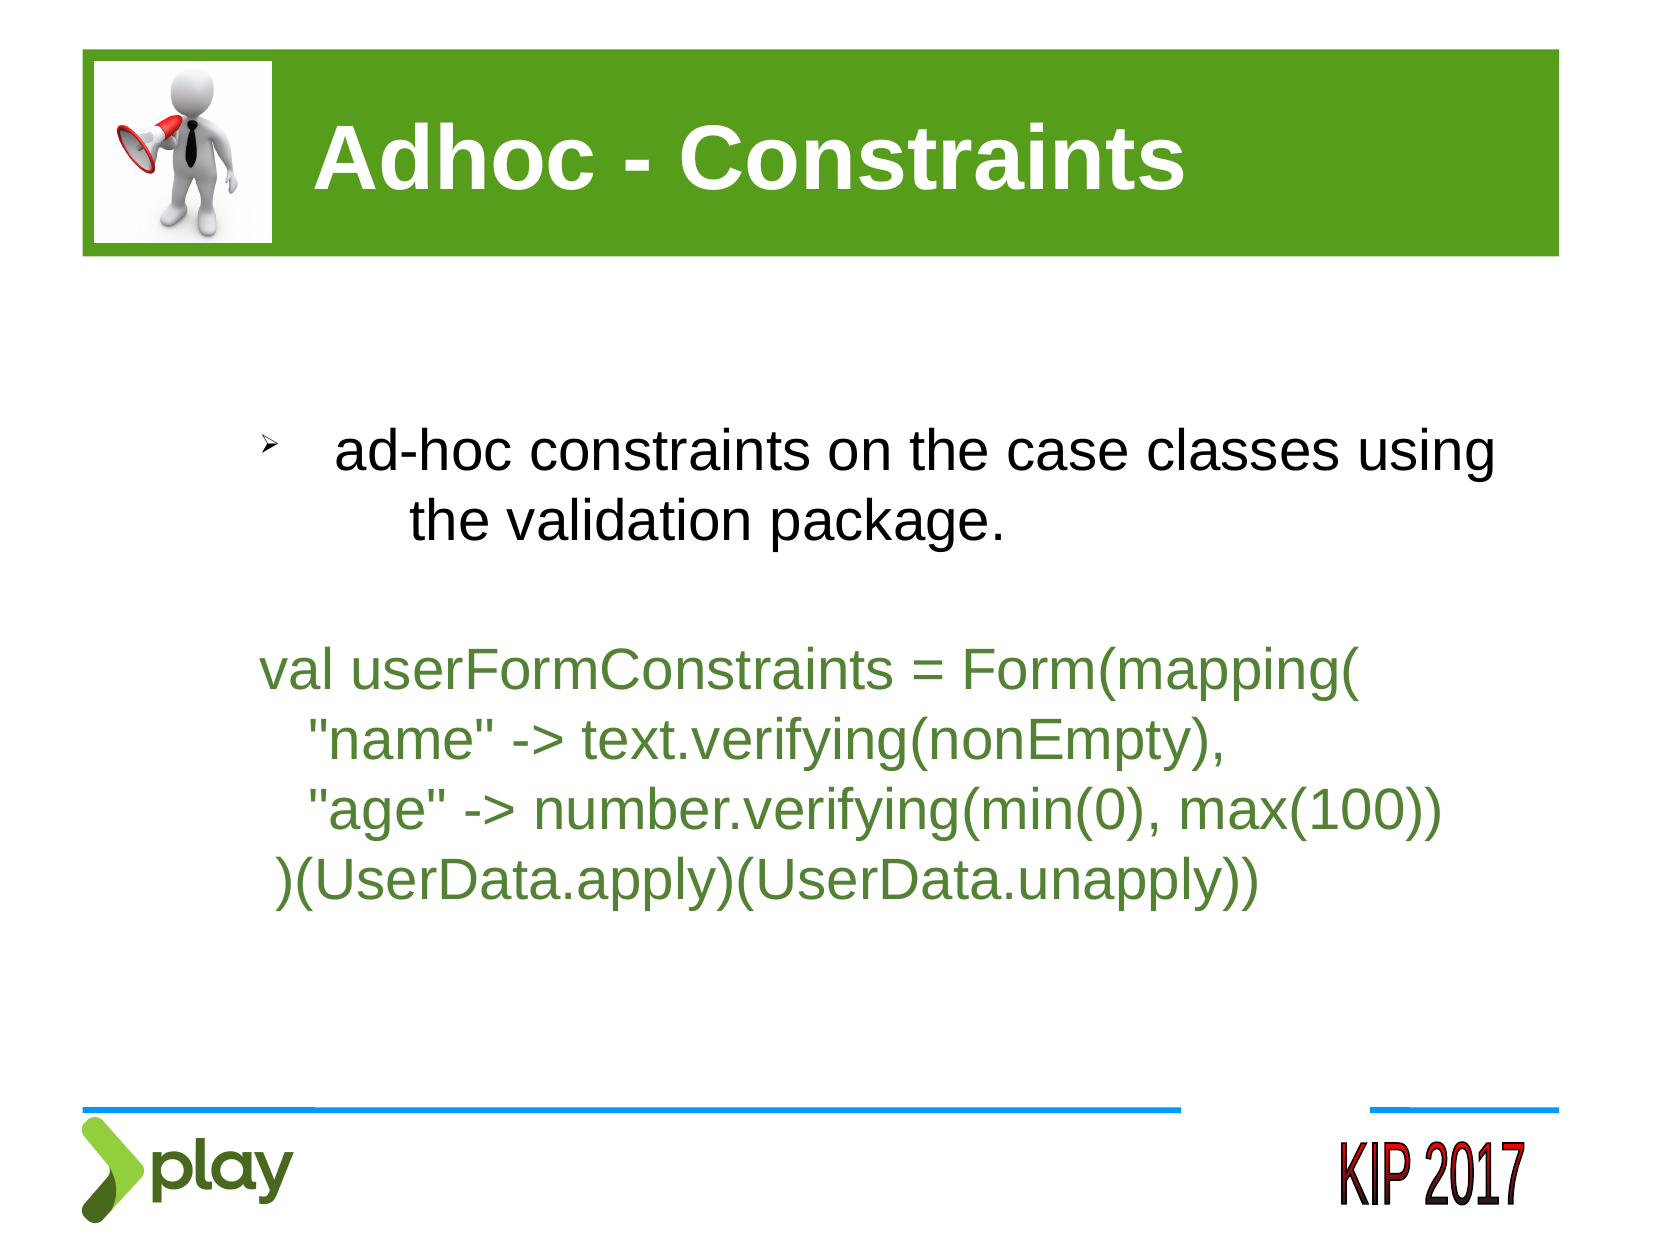

# Adhoc - Constraints
ad-hoc constraints on the case classes using the validation package.
val userFormConstraints = Form(mapping(
 "name" -> text.verifying(nonEmpty),
 "age" -> number.verifying(min(0), max(100))
 )(UserData.apply)(UserData.unapply))